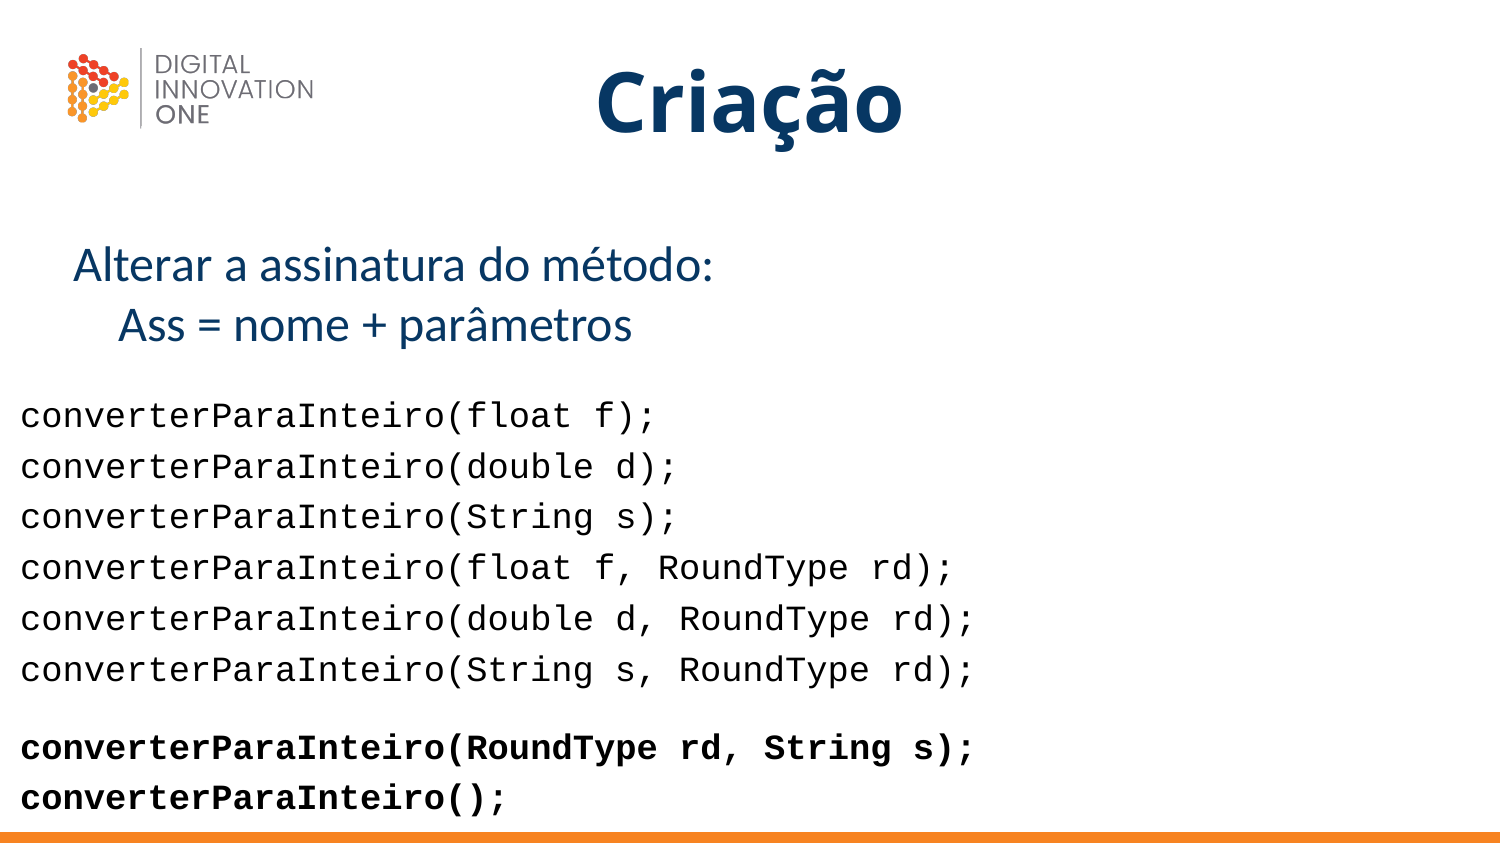

# Criação
Alterar a assinatura do método:
    Ass = nome + parâmetros
converterParaInteiro(float f);
converterParaInteiro(double d);
converterParaInteiro(String s);
converterParaInteiro(float f, RoundType rd);
converterParaInteiro(double d, RoundType rd);
converterParaInteiro(String s, RoundType rd);
converterParaInteiro(RoundType rd, String s);
converterParaInteiro();